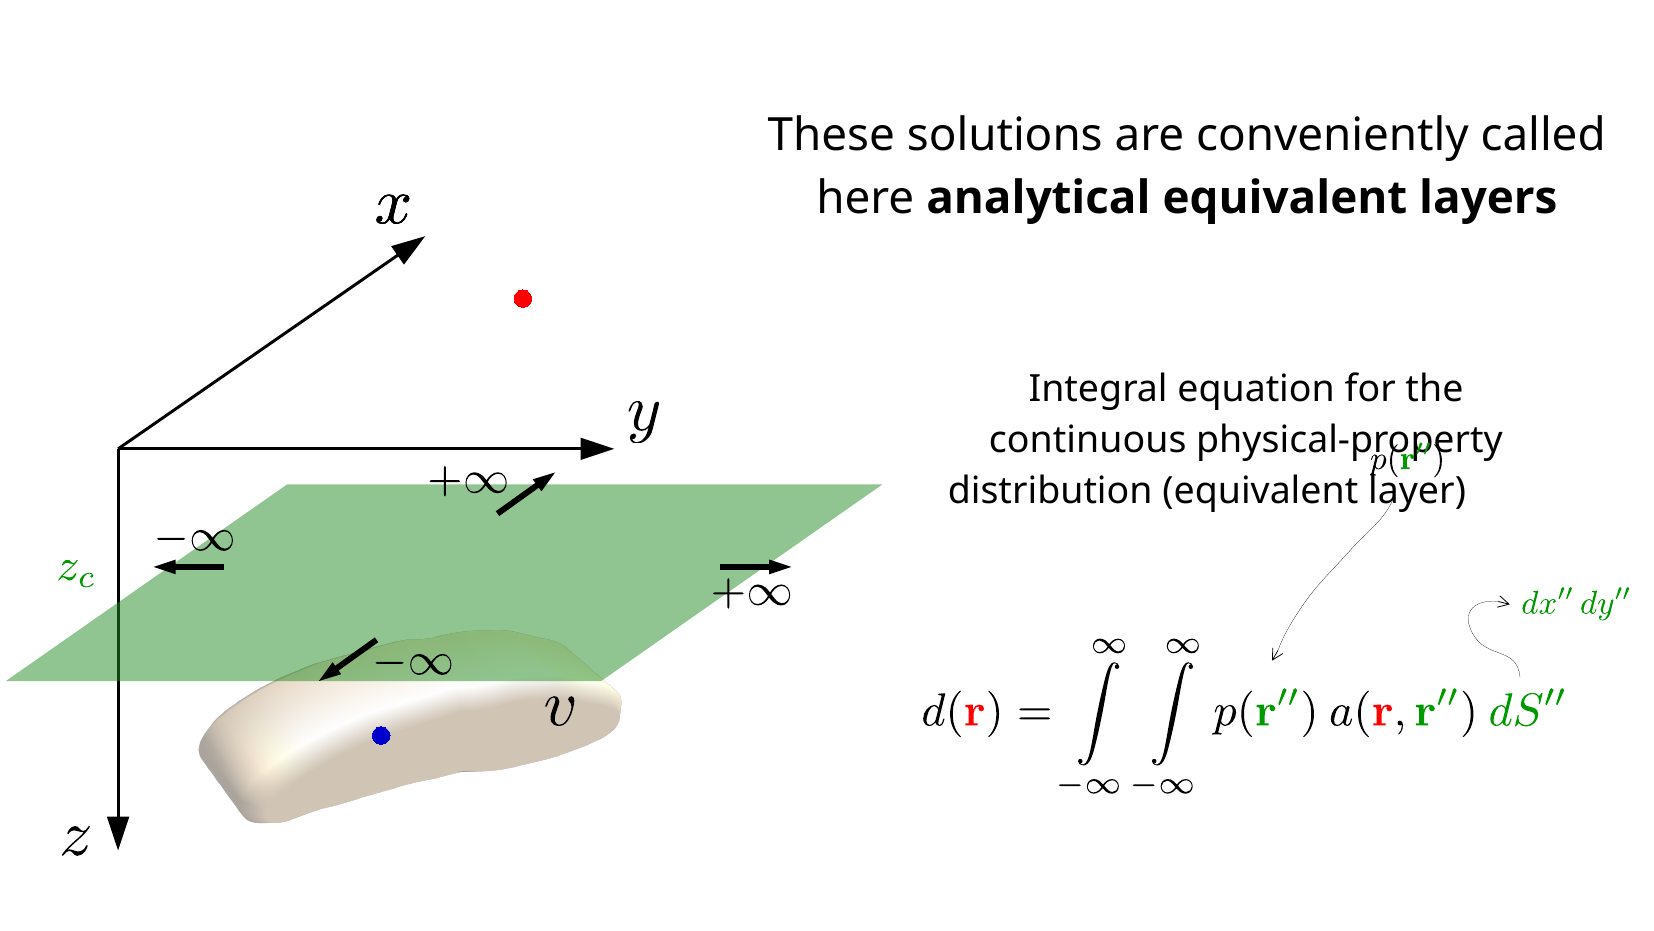

These solutions are conveniently called here analytical equivalent layers
Integral equation for the continuous physical-property distribution (equivalent layer)